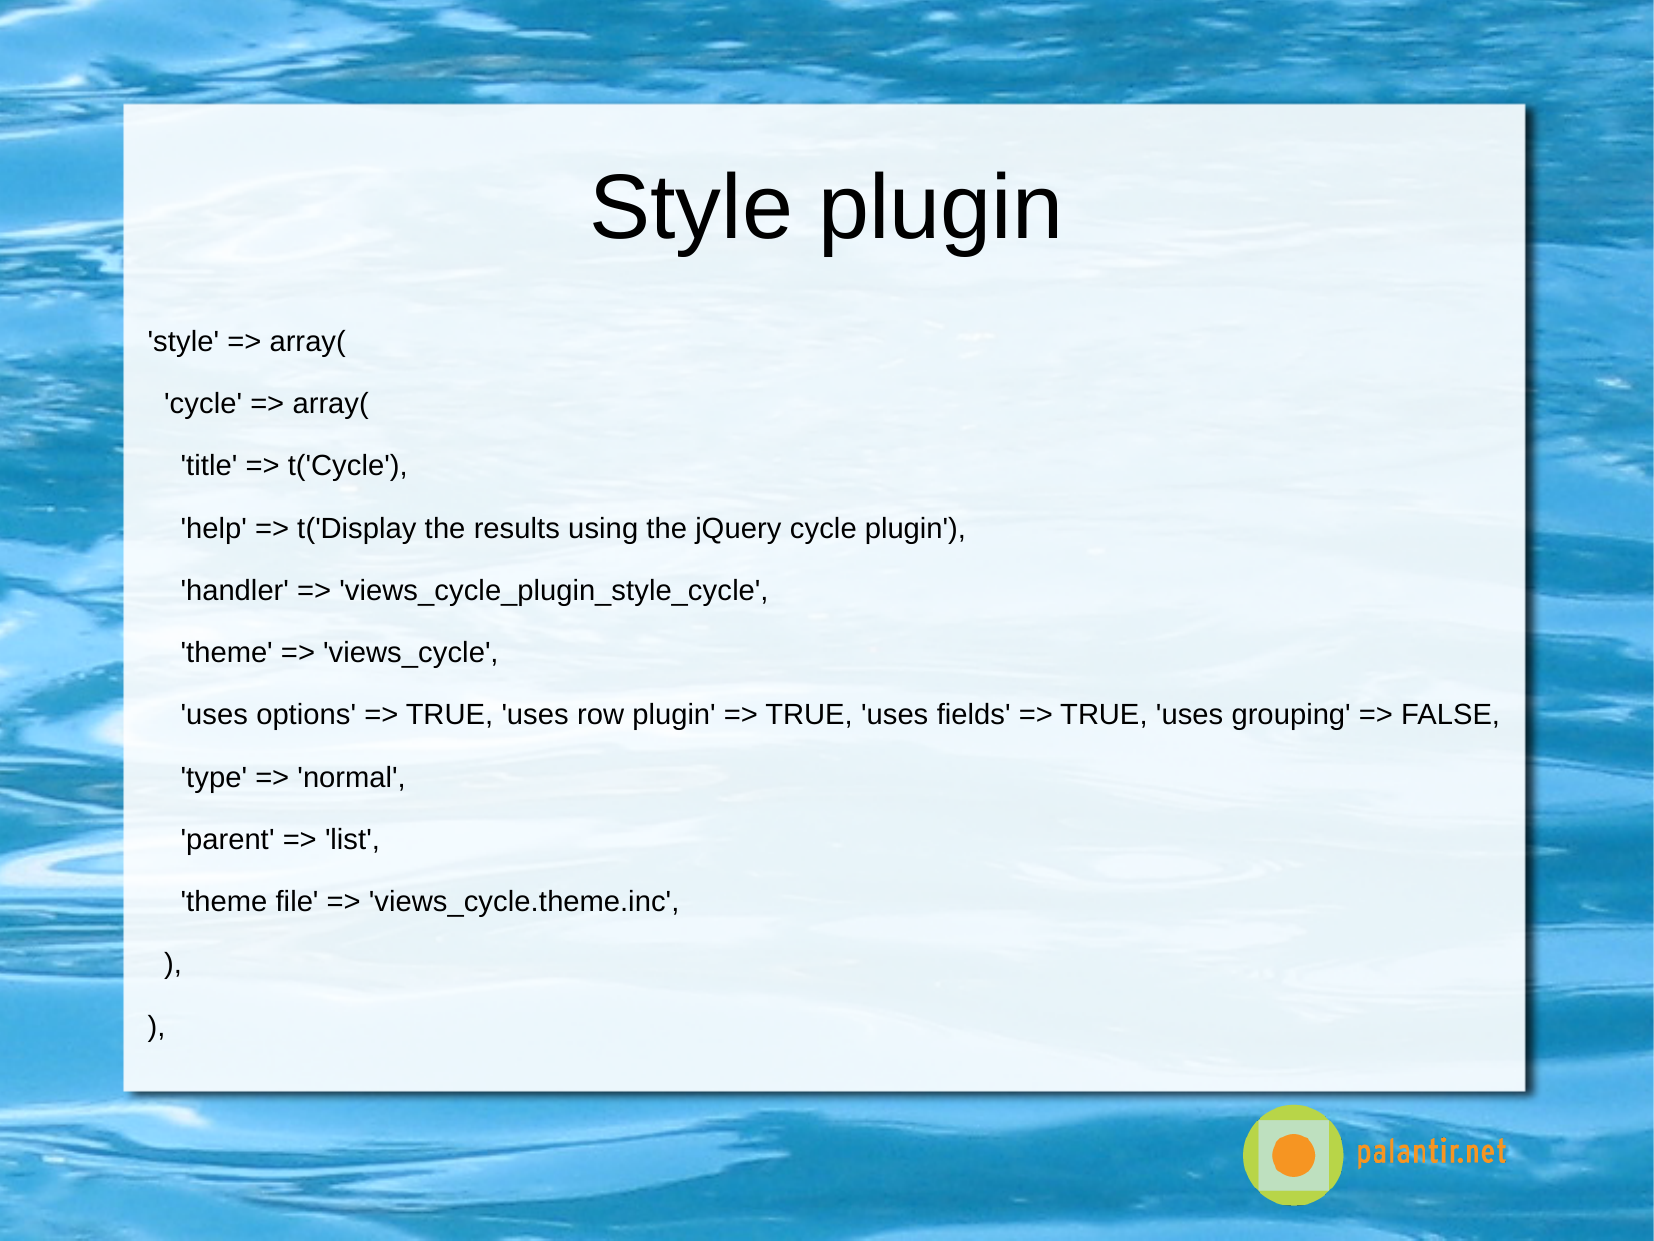

# Style plugin
'style' => array(
 'cycle' => array(
 'title' => t('Cycle'),
 'help' => t('Display the results using the jQuery cycle plugin'),
 'handler' => 'views_cycle_plugin_style_cycle',
 'theme' => 'views_cycle',
 'uses options' => TRUE, 'uses row plugin' => TRUE, 'uses fields' => TRUE, 'uses grouping' => FALSE,
 'type' => 'normal',
 'parent' => 'list',
 'theme file' => 'views_cycle.theme.inc',
 ),
),